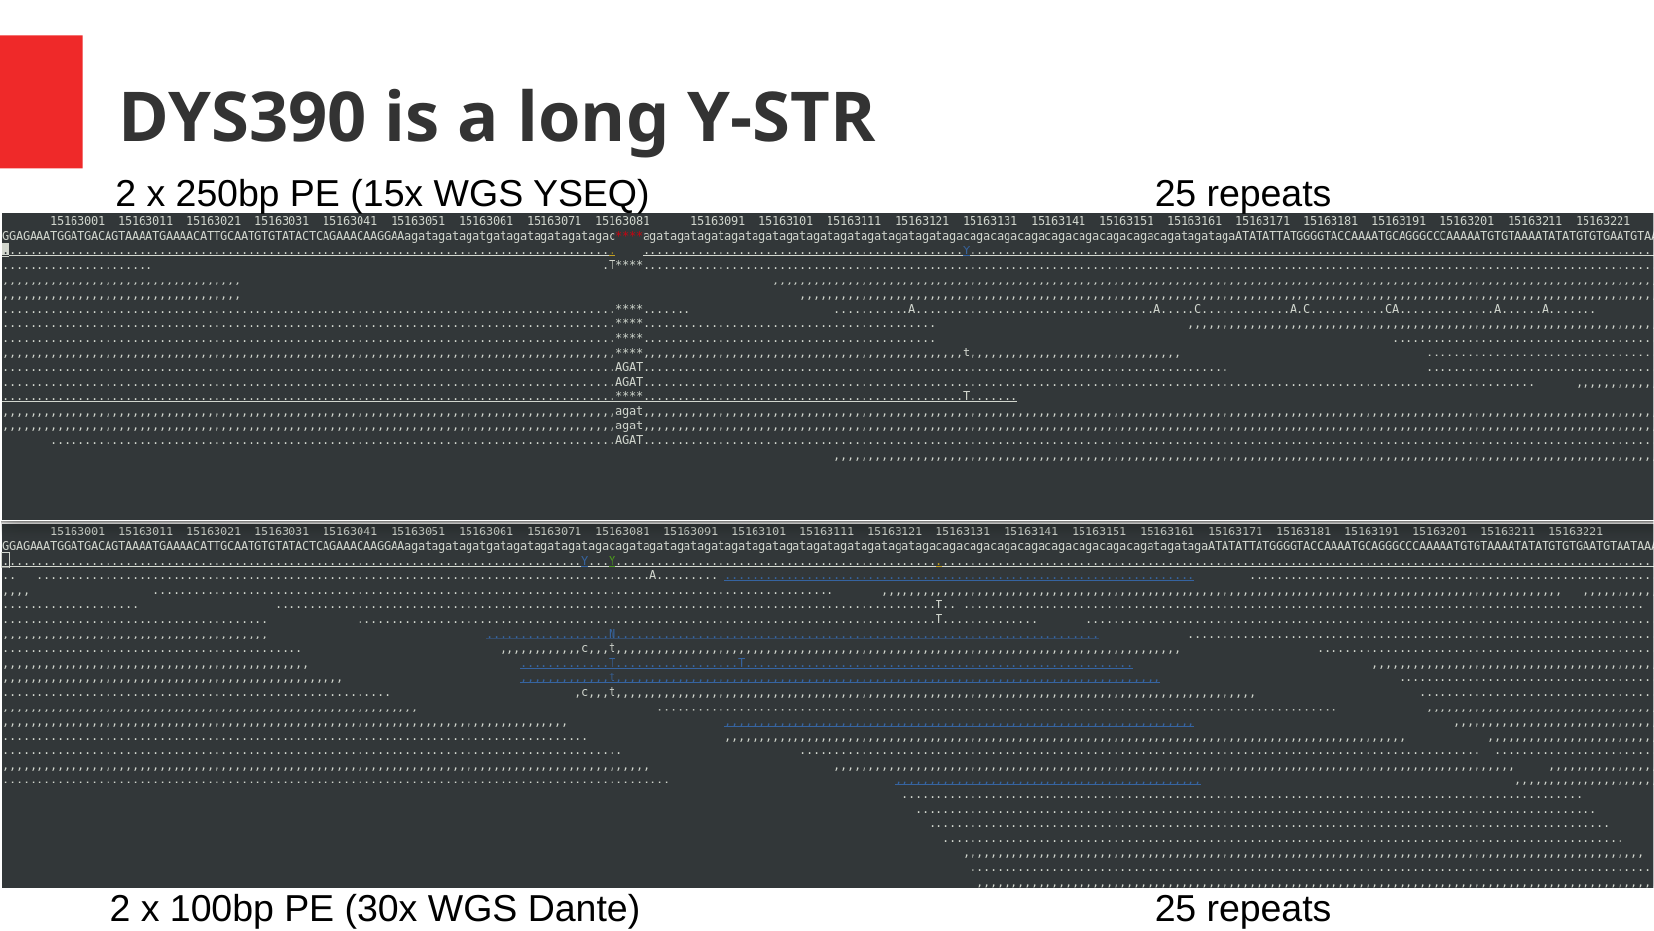

# DYS390 is a long Y-STR
2 x 250bp PE (15x WGS YSEQ)
25 repeats
19
2 x 100bp PE (30x WGS Dante)
25 repeats